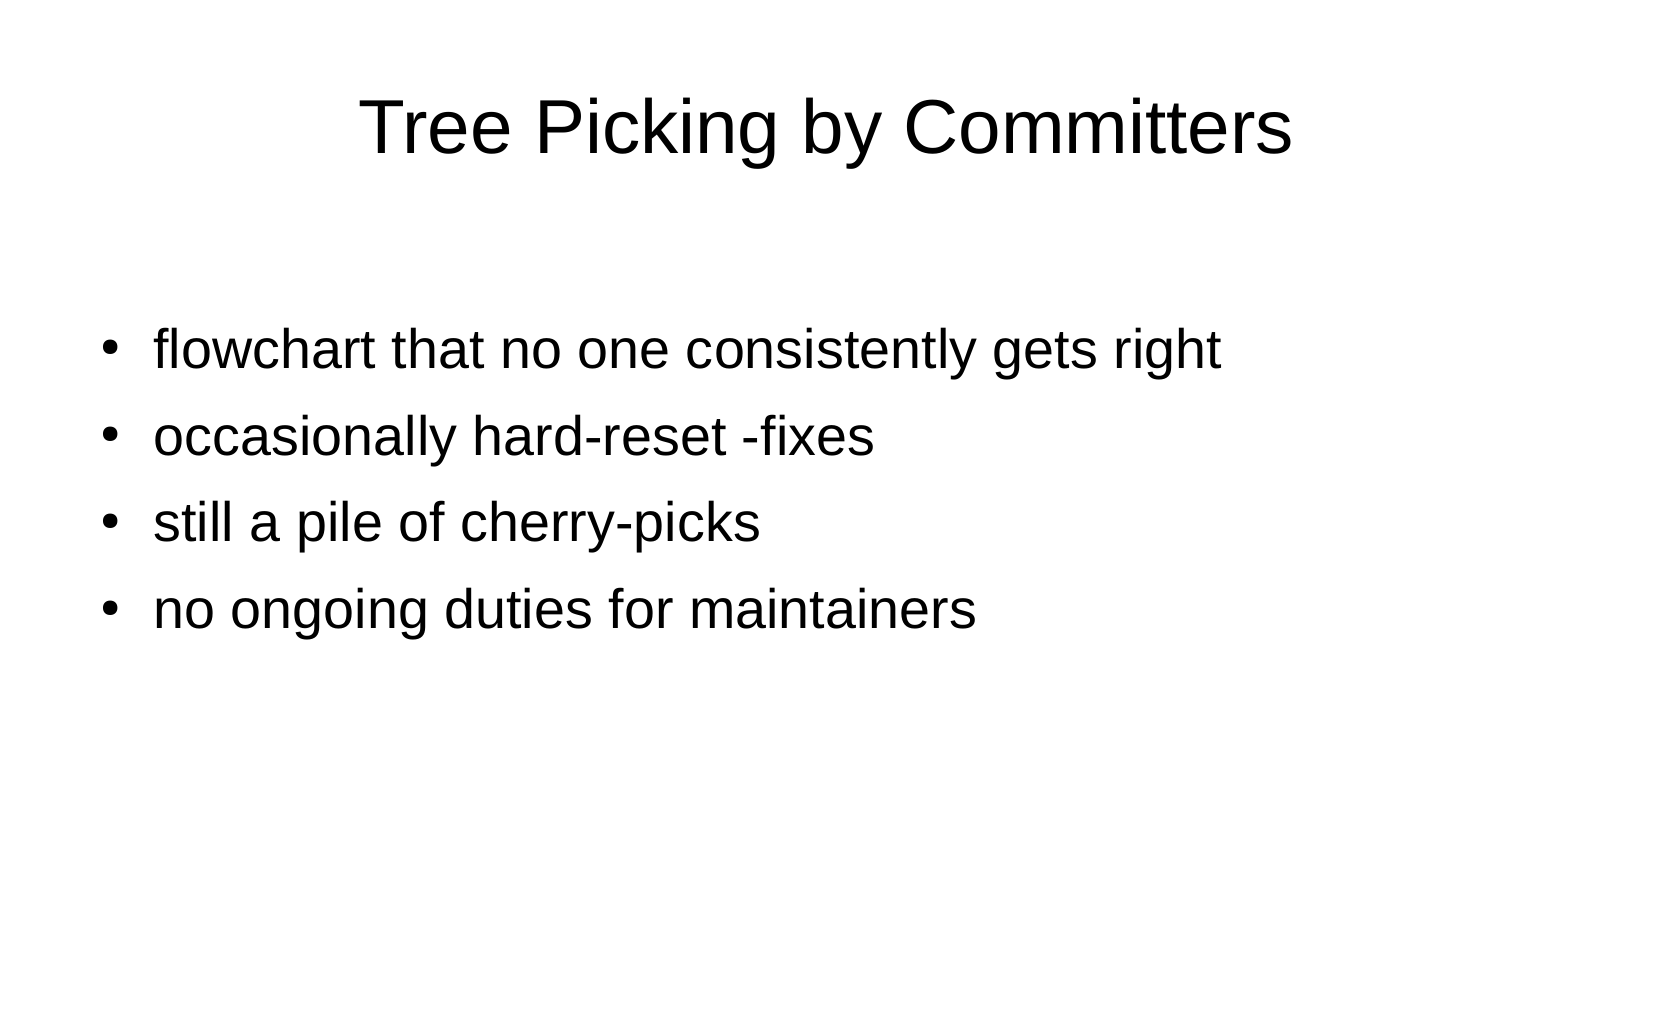

# Tree Picking by Committers
flowchart that no one consistently gets right
occasionally hard-reset -fixes
still a pile of cherry-picks
no ongoing duties for maintainers